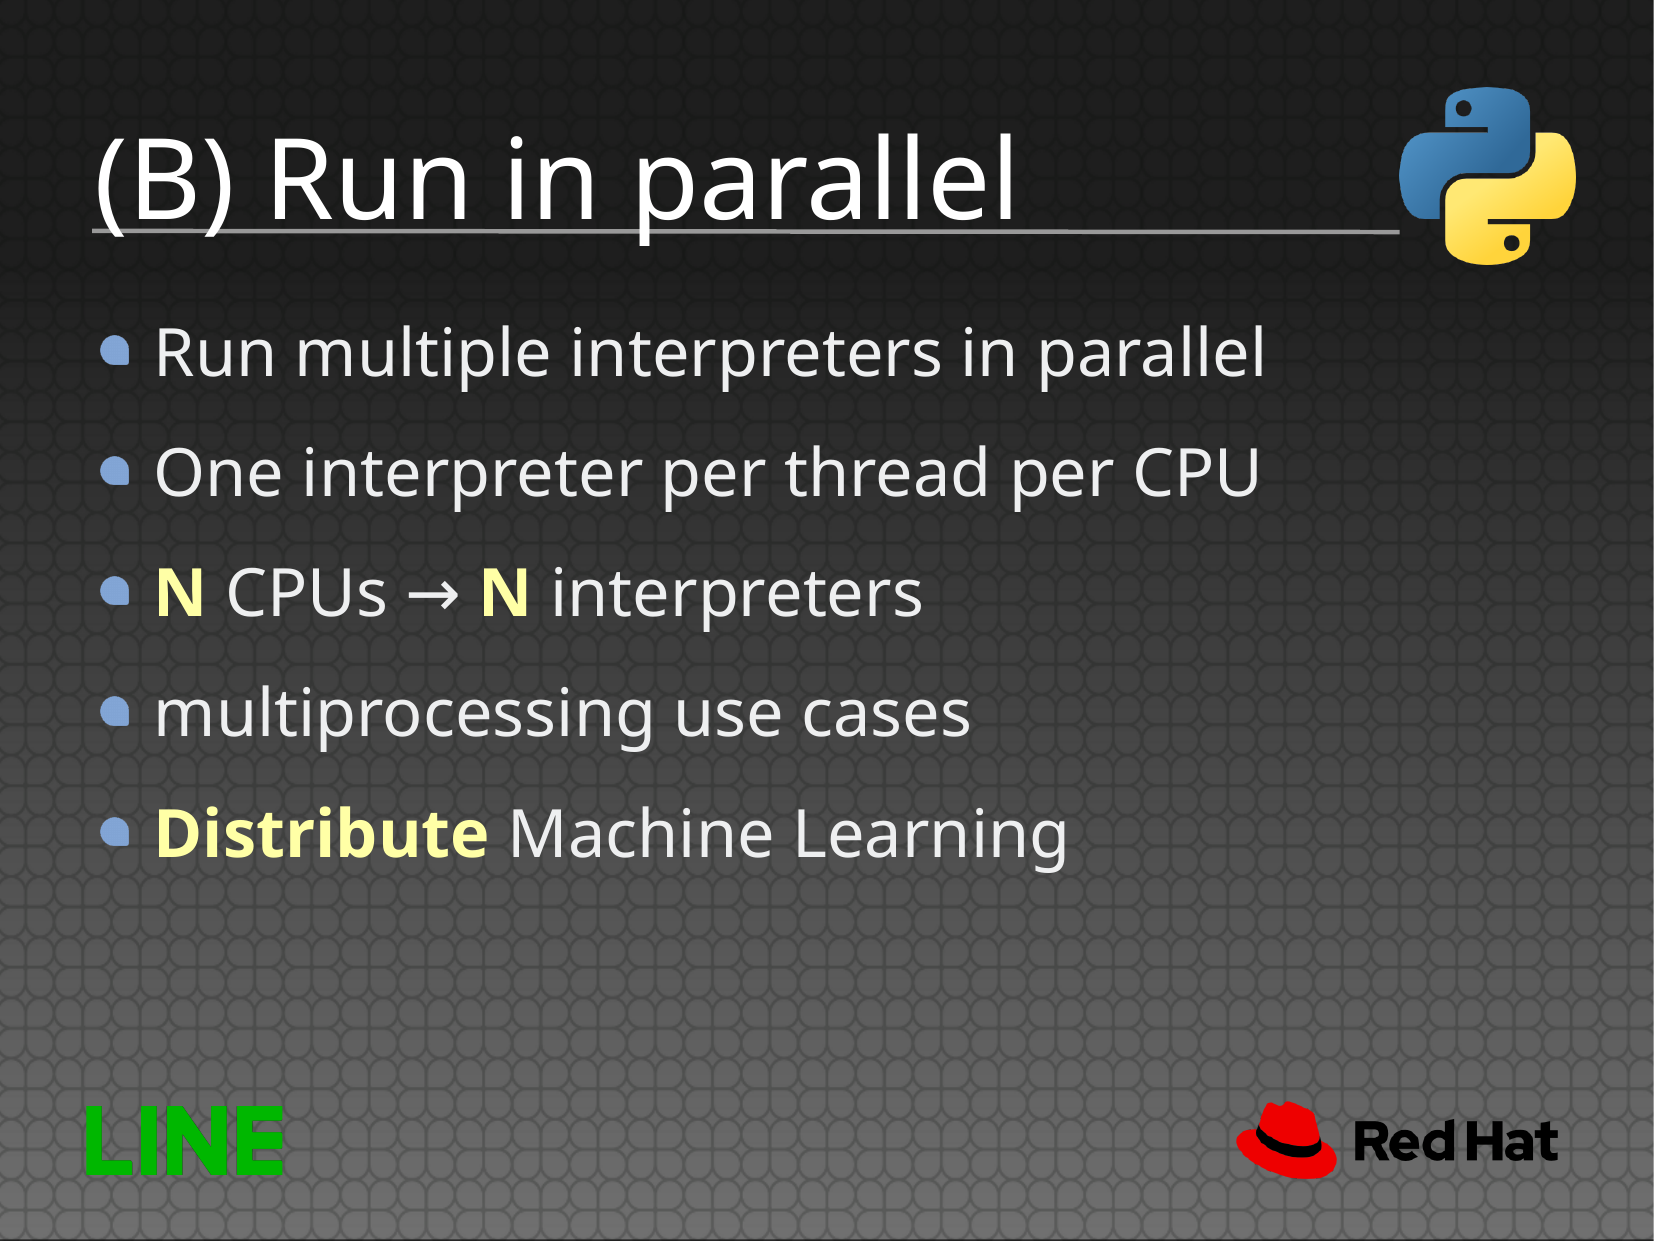

(B) Run in parallel
# Run multiple interpreters in parallel
One interpreter per thread per CPU
N CPUs → N interpreters
multiprocessing use cases
Distribute Machine Learning